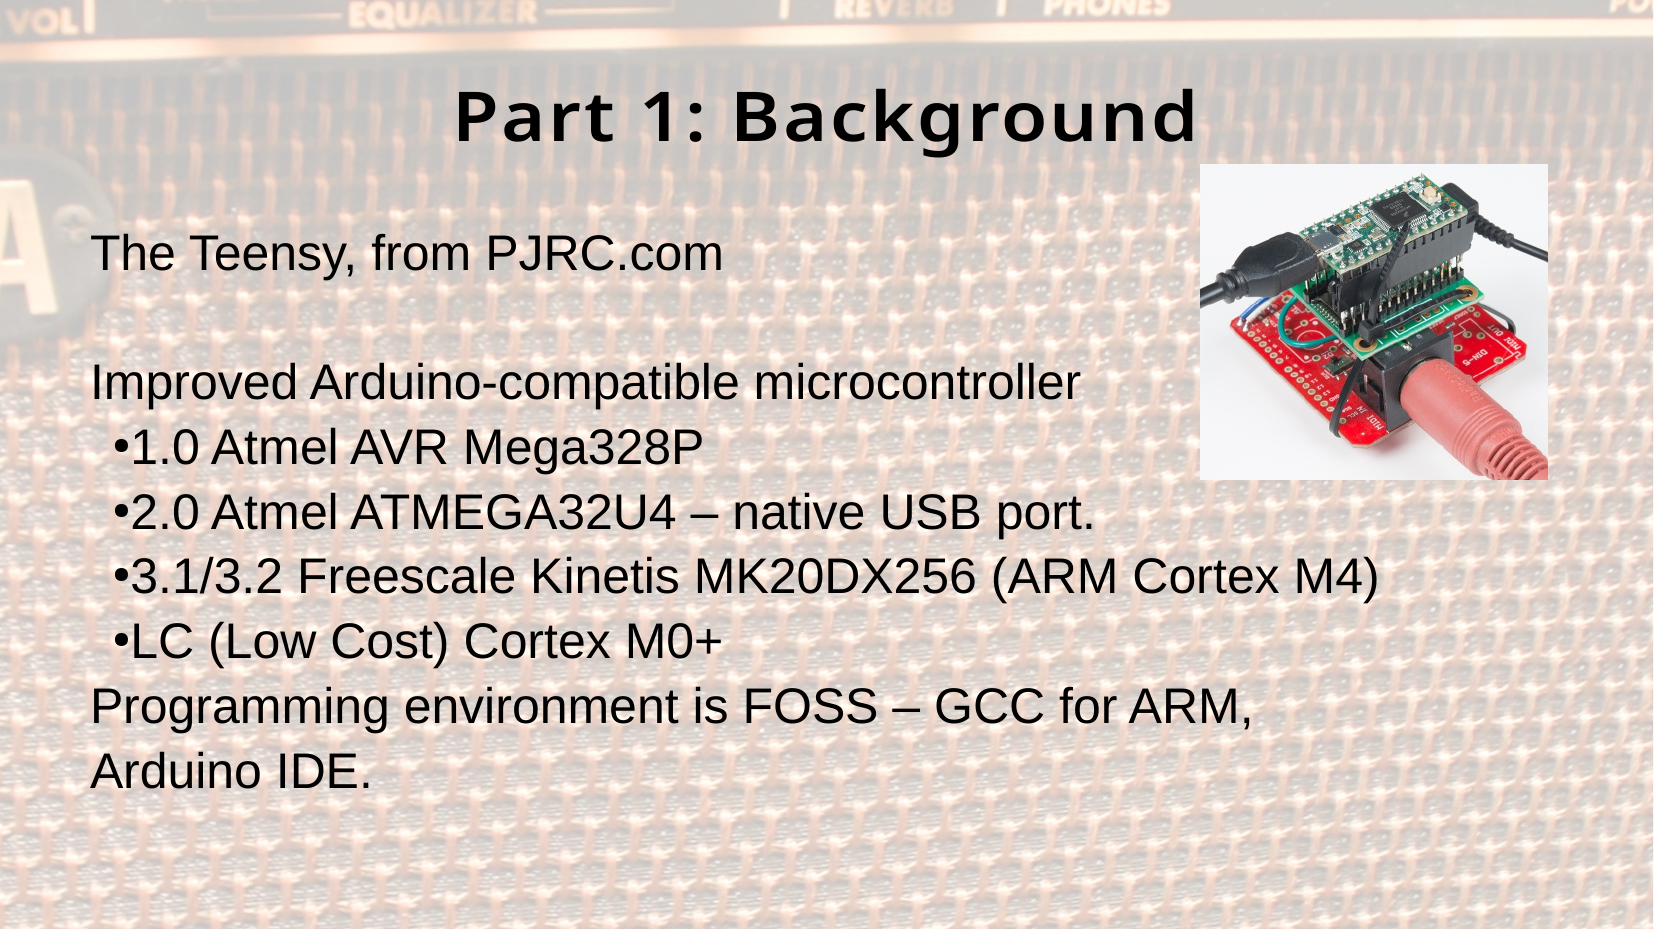

# Part 1: Background
The Teensy, from PJRC.com
Improved Arduino-compatible microcontroller
1.0 Atmel AVR Mega328P
2.0 Atmel ATMEGA32U4 – native USB port.
3.1/3.2 Freescale Kinetis MK20DX256 (ARM Cortex M4)
LC (Low Cost) Cortex M0+
Programming environment is FOSS – GCC for ARM,
Arduino IDE.